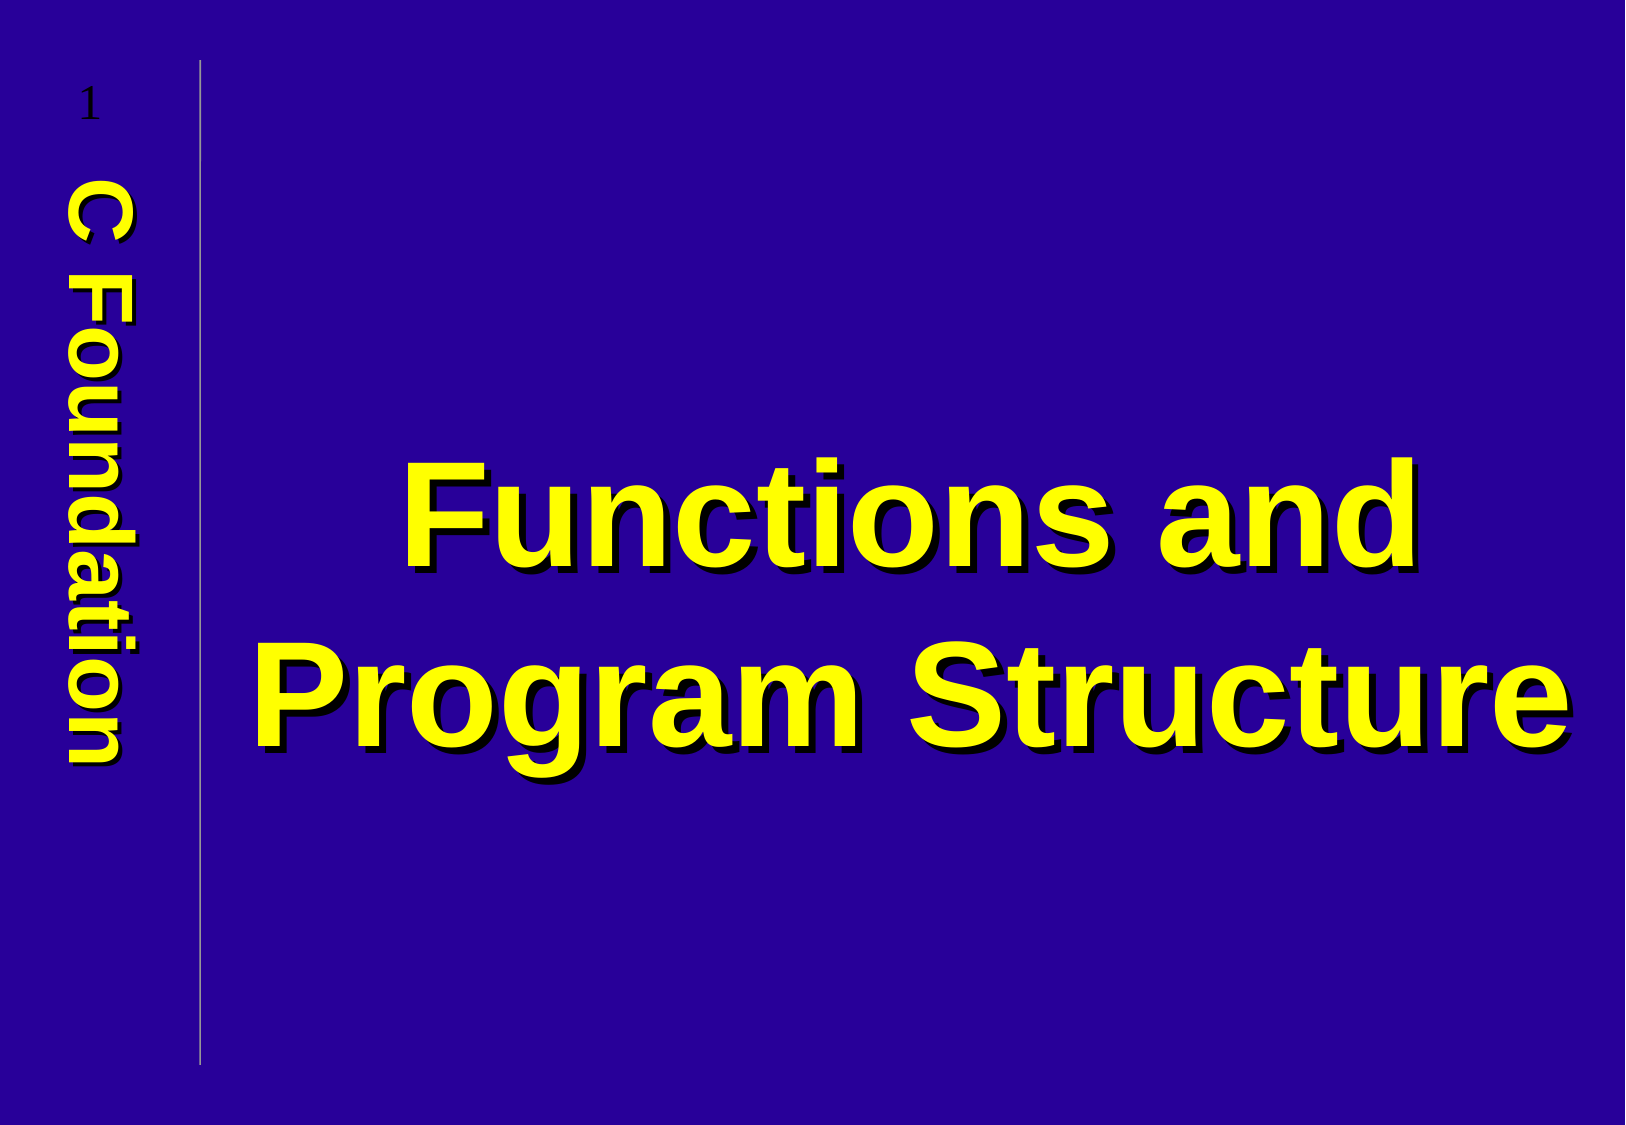

1
C Foundation
Functions and
Program Structure